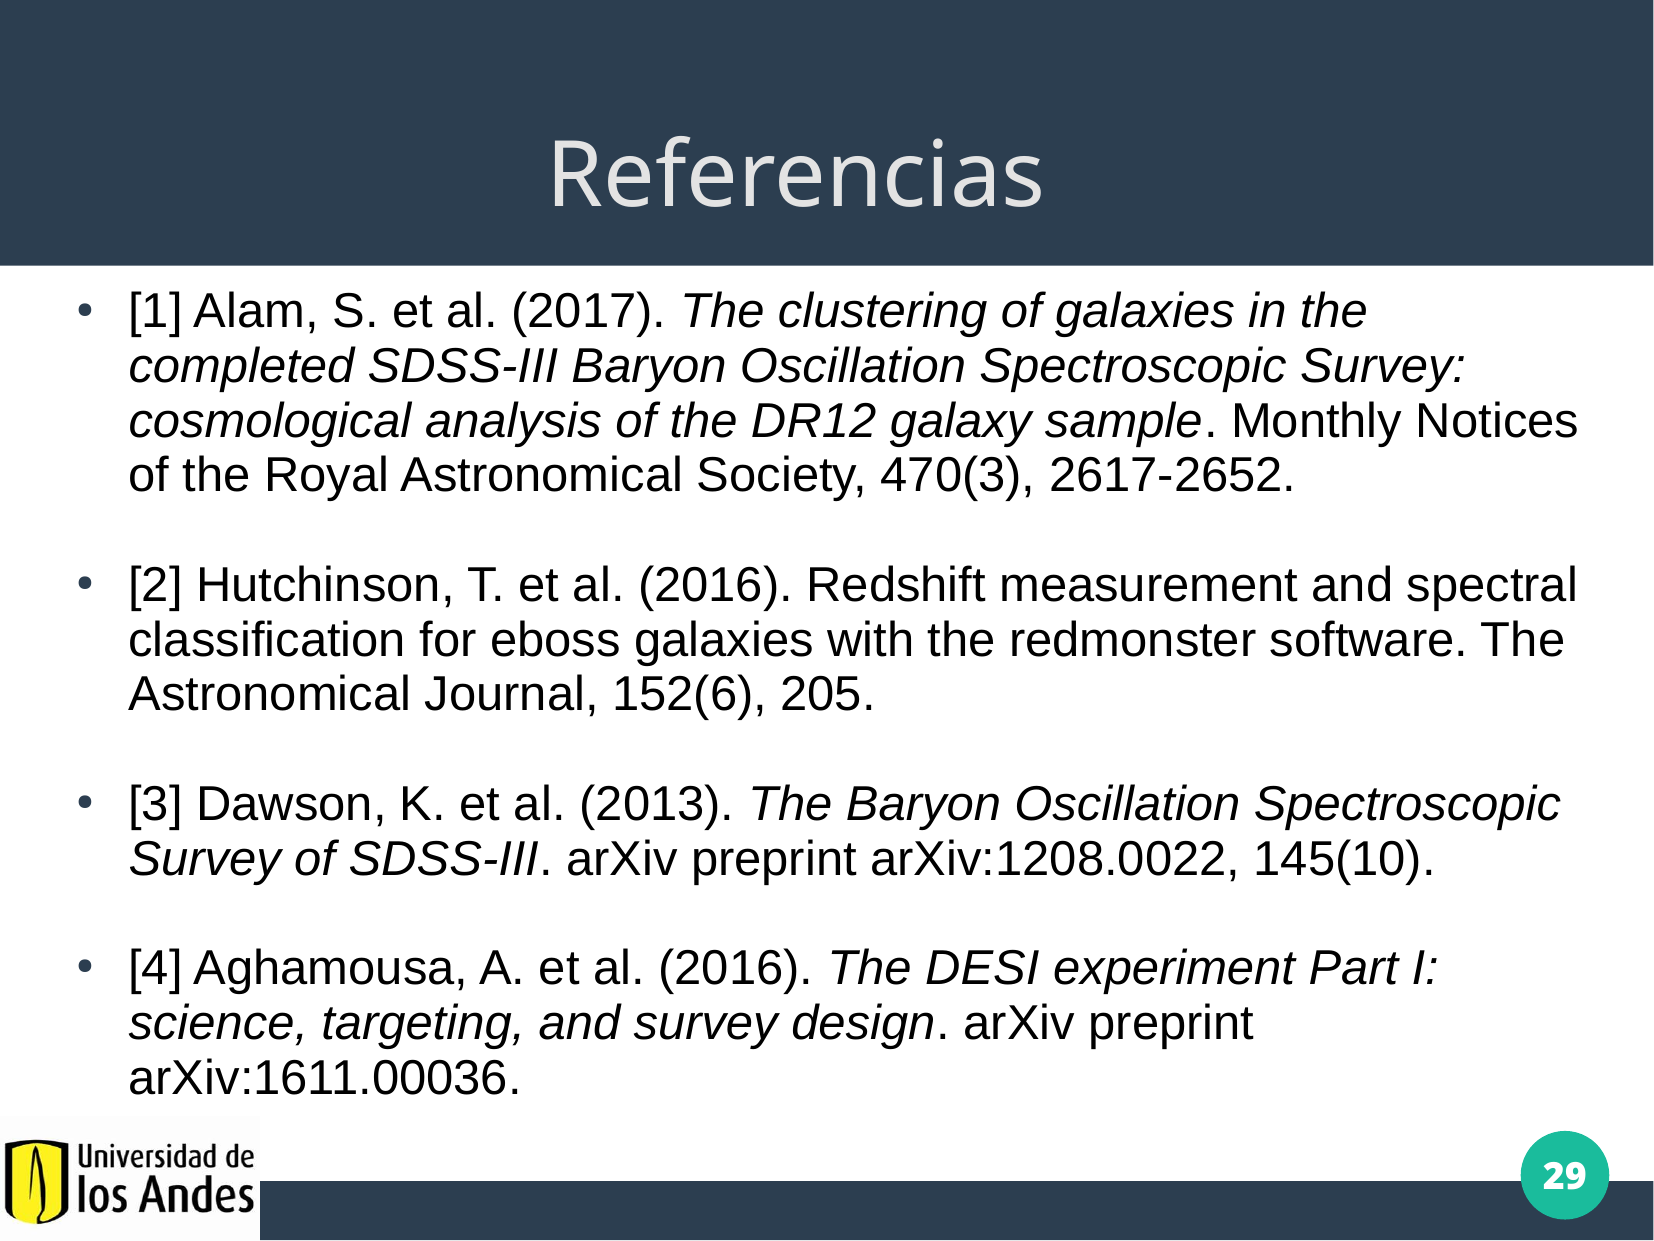

# Referencias
[1] Alam, S. et al. (2017). The clustering of galaxies in the completed SDSS-III Baryon Oscillation Spectroscopic Survey: cosmological analysis of the DR12 galaxy sample. Monthly Notices of the Royal Astronomical Society, 470(3), 2617-2652.
[2] Hutchinson, T. et al. (2016). Redshift measurement and spectral classification for eboss galaxies with the redmonster software. The Astronomical Journal, 152(6), 205.
[3] Dawson, K. et al. (2013). The Baryon Oscillation Spectroscopic Survey of SDSS-III. arXiv preprint arXiv:1208.0022, 145(10).
[4] Aghamousa, A. et al. (2016). The DESI experiment Part I: science, targeting, and survey design. arXiv preprint arXiv:1611.00036.
29